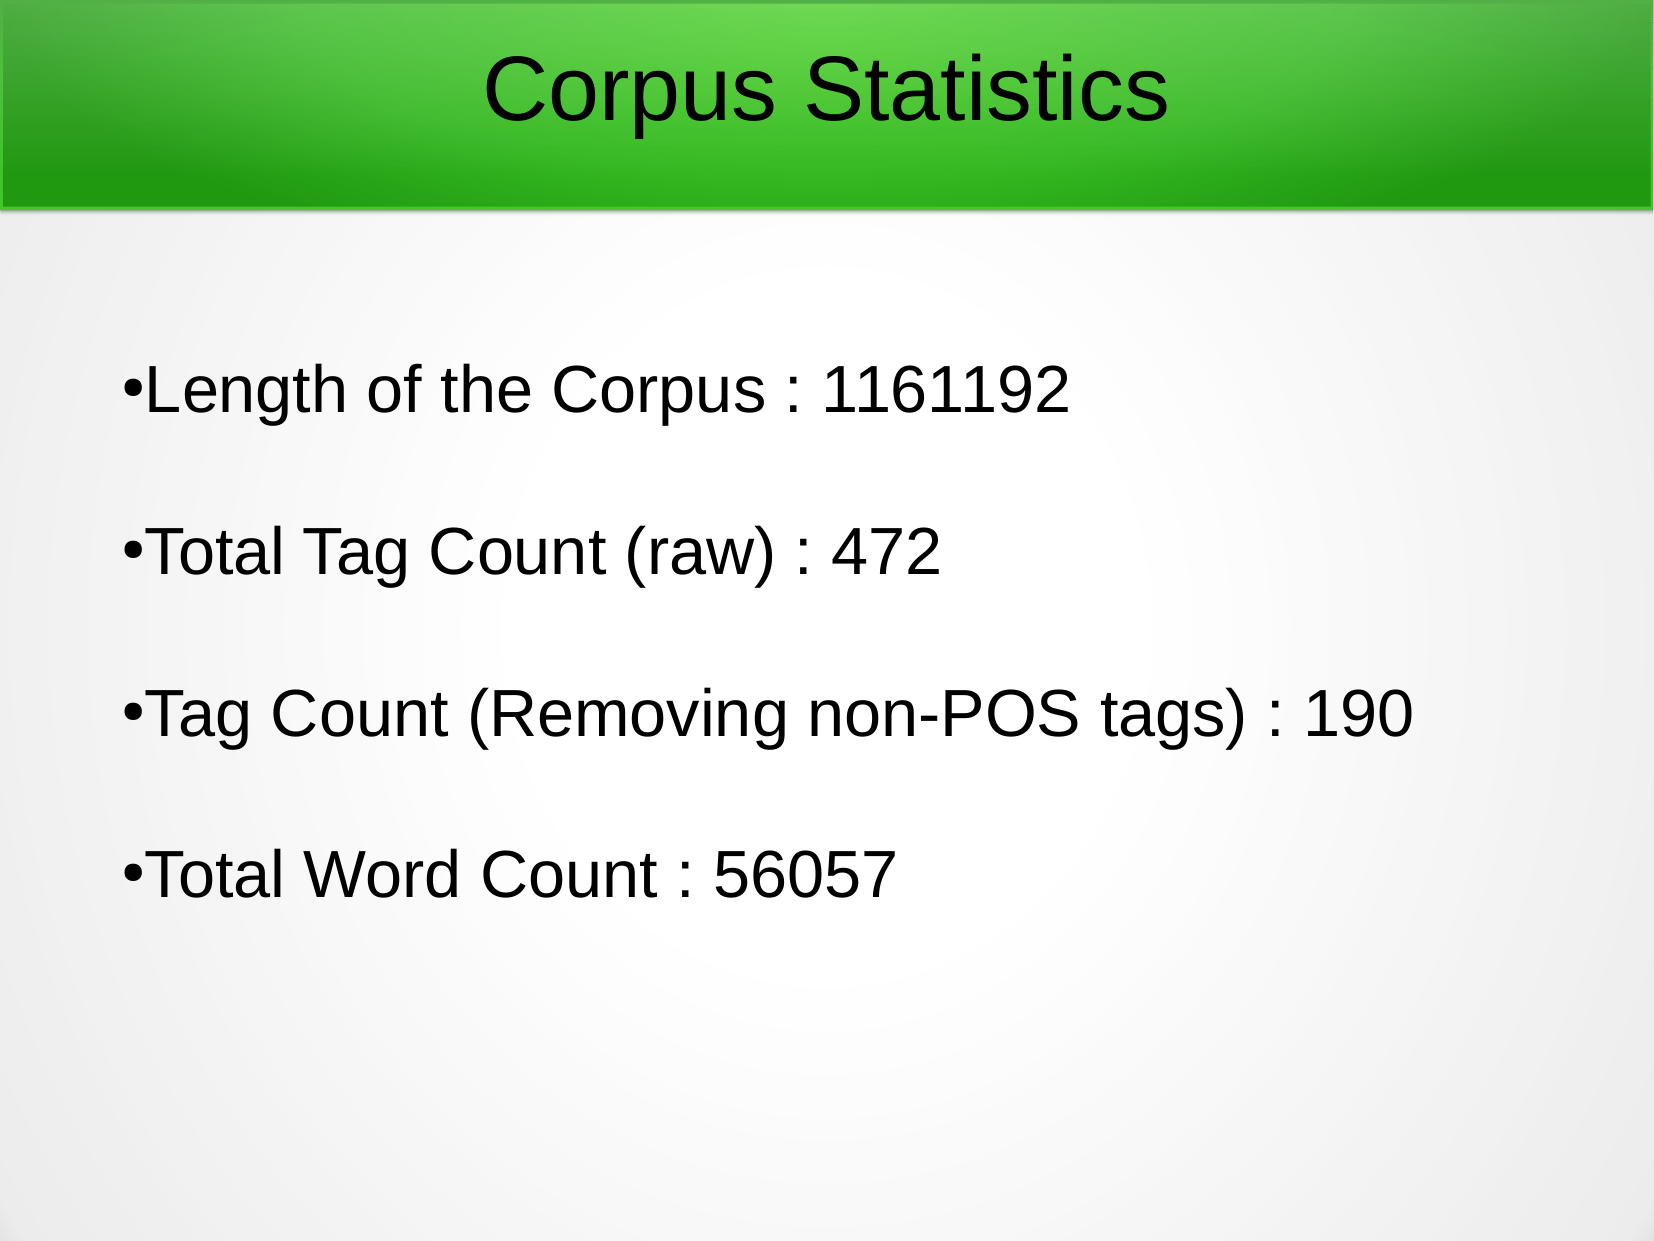

# Corpus Statistics
Length of the Corpus : 1161192
Total Tag Count (raw) : 472
Tag Count (Removing non-POS tags) : 190
Total Word Count : 56057